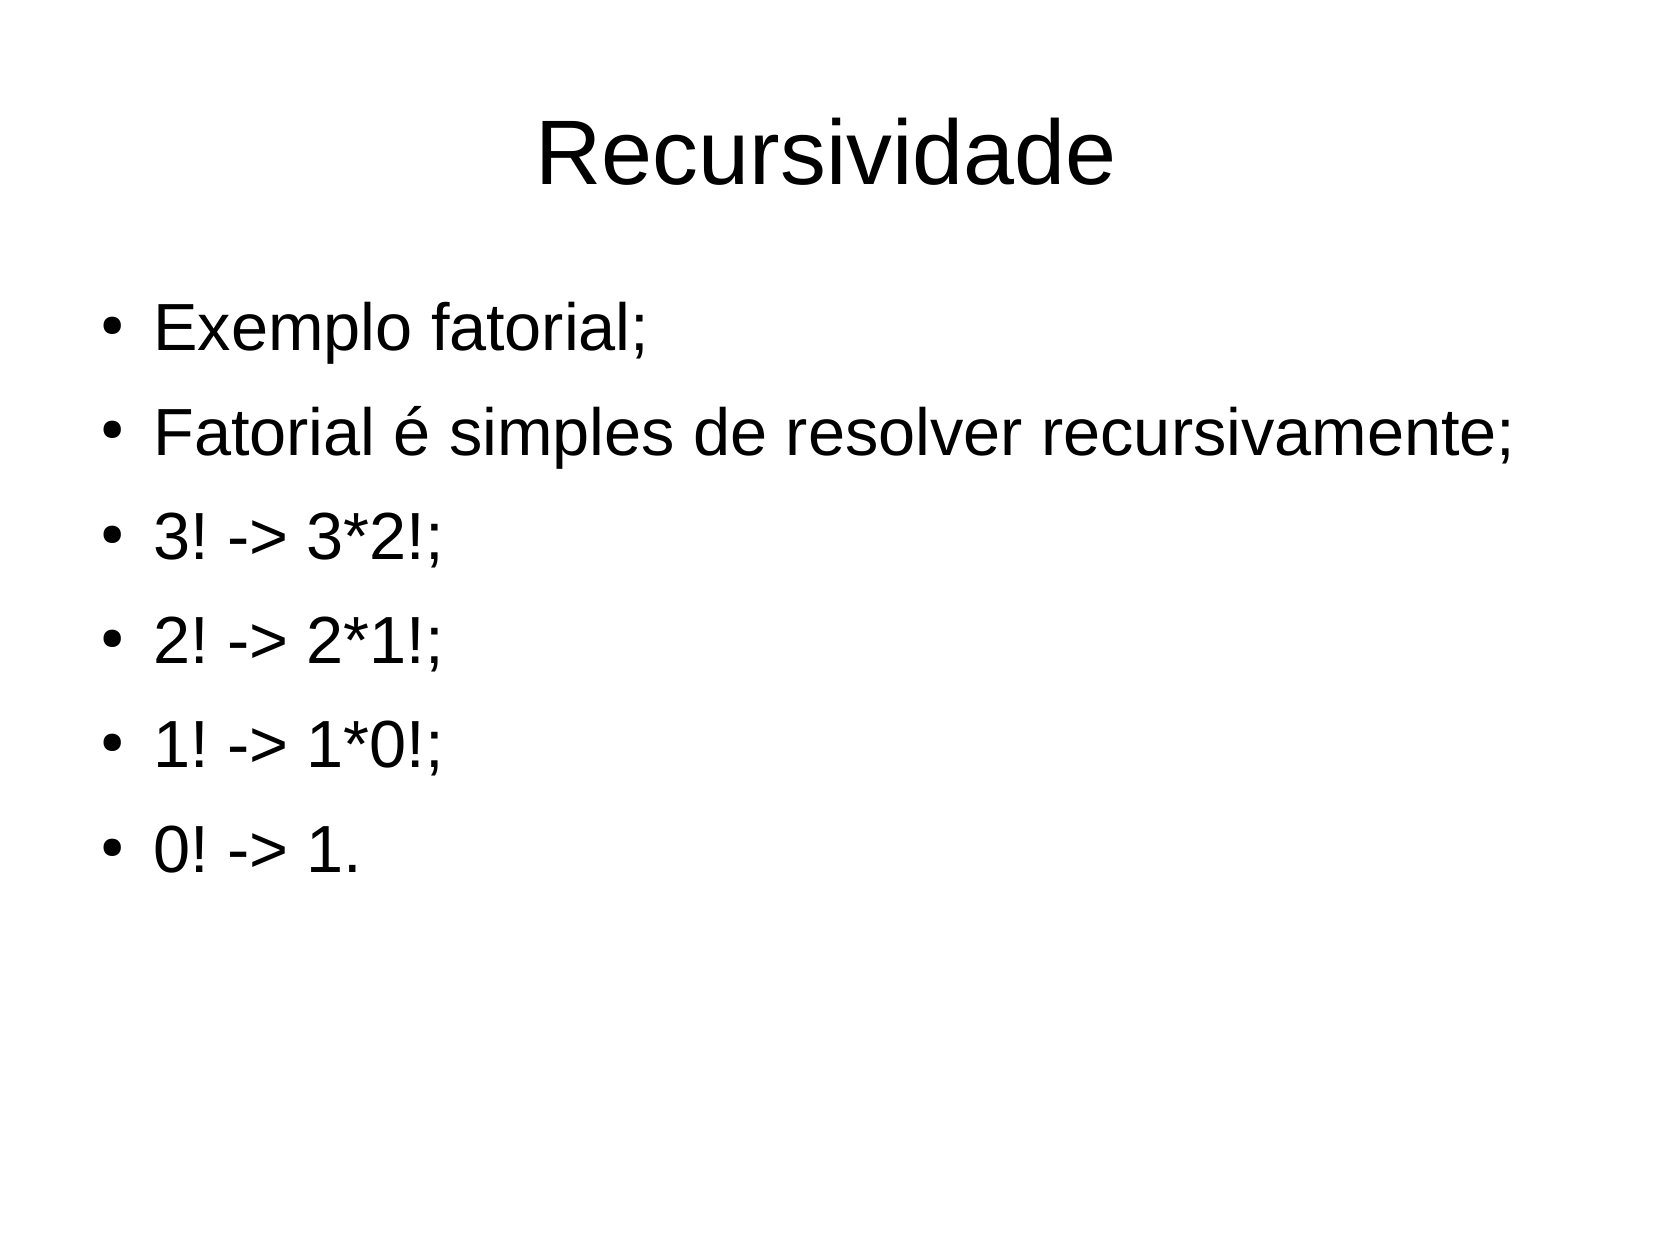

# Recursividade
Exemplo fatorial;
Fatorial é simples de resolver recursivamente;
3! -> 3*2!;
2! -> 2*1!;
1! -> 1*0!;
0! -> 1.